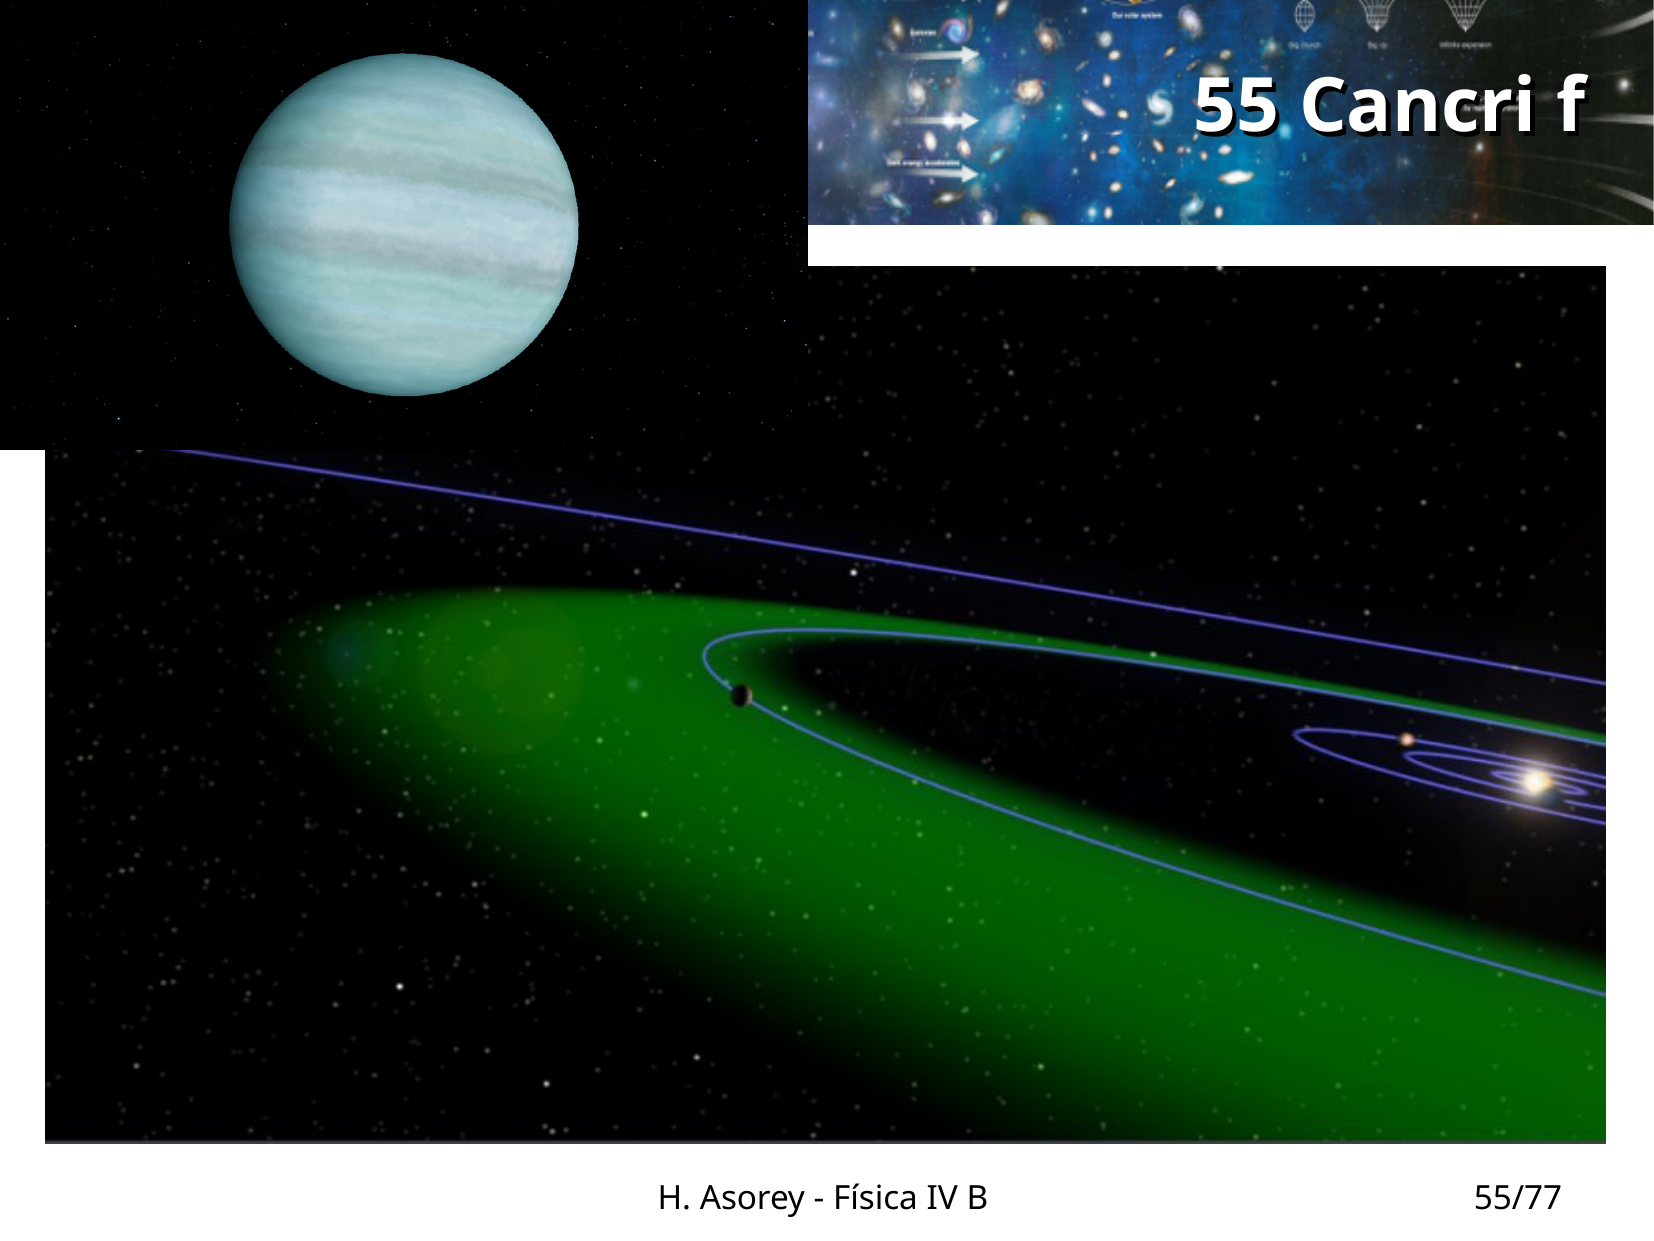

# 55 Cancri f
H. Asorey - Física IV B
55